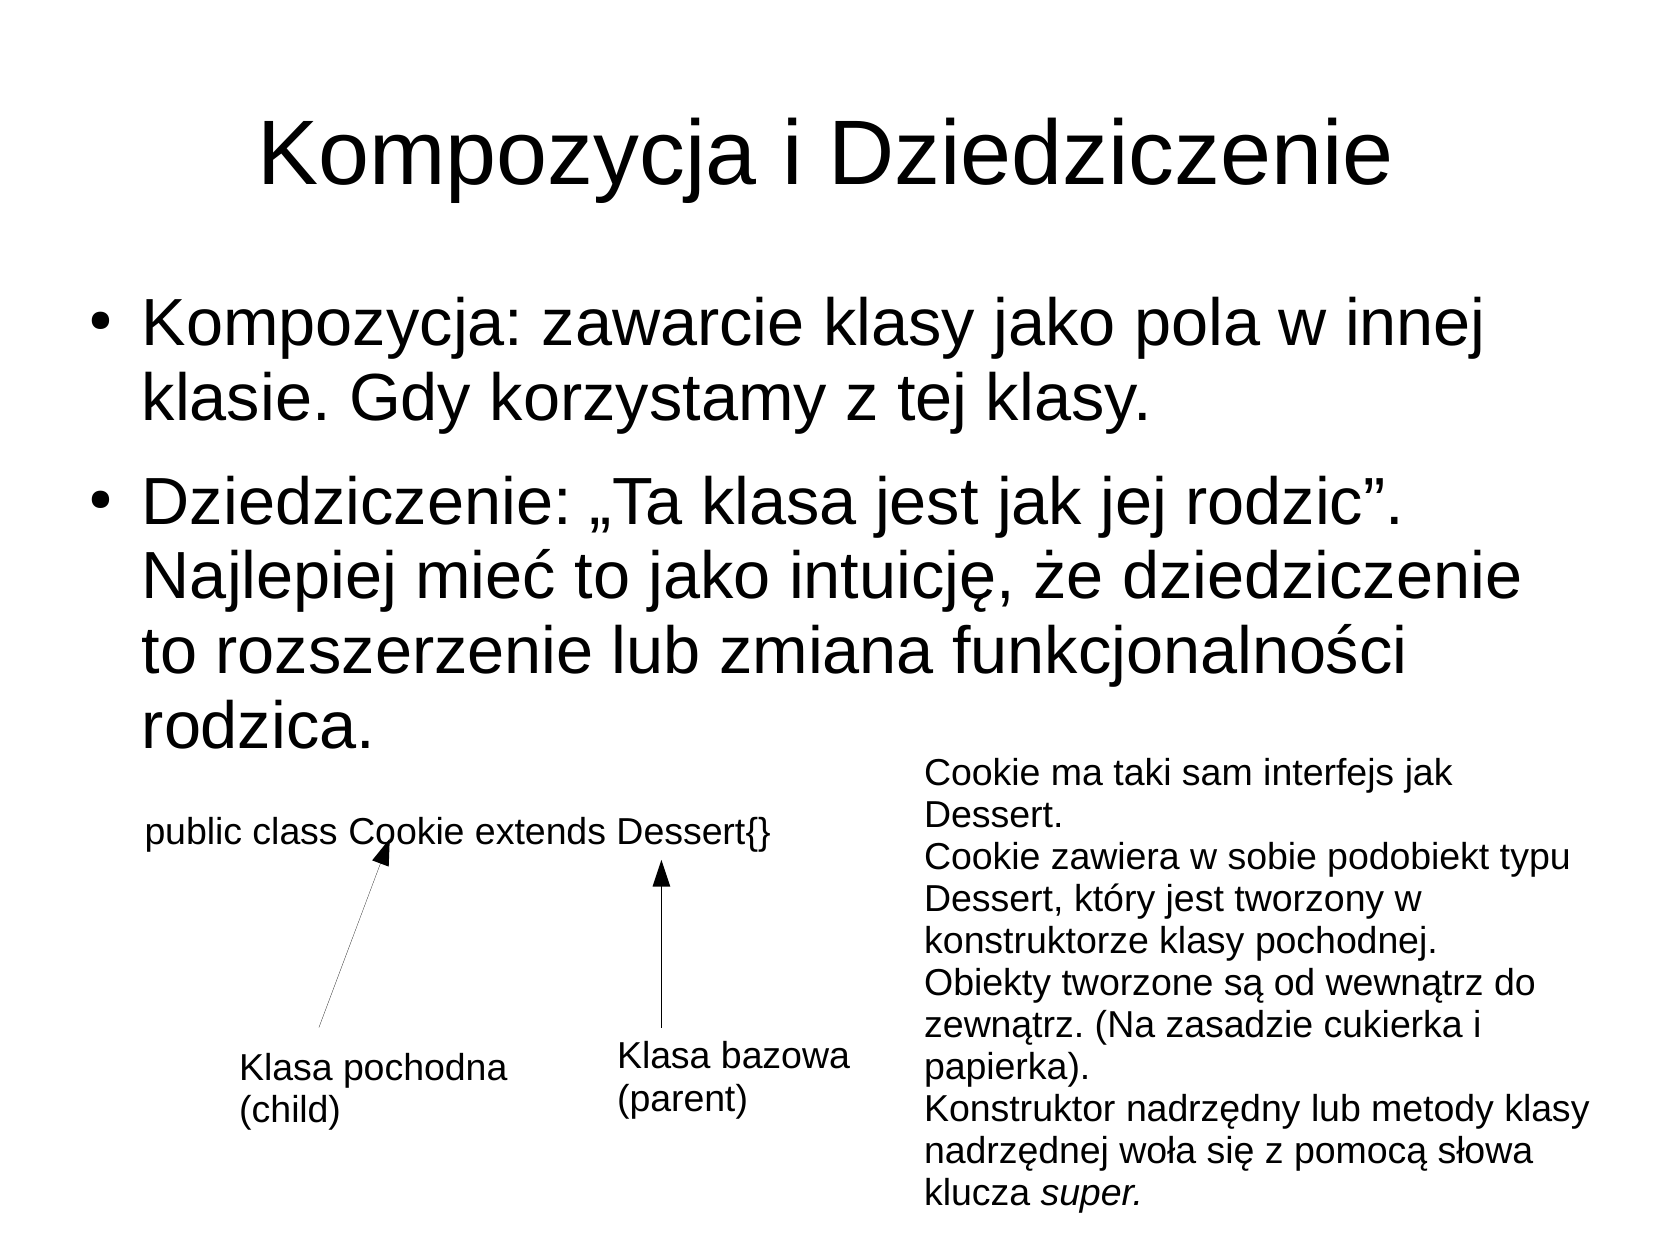

# Kompozycja i Dziedziczenie
Kompozycja: zawarcie klasy jako pola w innej klasie. Gdy korzystamy z tej klasy.
Dziedziczenie: „Ta klasa jest jak jej rodzic”. Najlepiej mieć to jako intuicję, że dziedziczenie to rozszerzenie lub zmiana funkcjonalności rodzica.
Cookie ma taki sam interfejs jak Dessert.
Cookie zawiera w sobie podobiekt typu Dessert, który jest tworzony w konstruktorze klasy pochodnej.
Obiekty tworzone są od wewnątrz do zewnątrz. (Na zasadzie cukierka i papierka).
Konstruktor nadrzędny lub metody klasy nadrzędnej woła się z pomocą słowa klucza super.
public class Cookie extends Dessert{}
Klasa bazowa (parent)
Klasa pochodna (child)